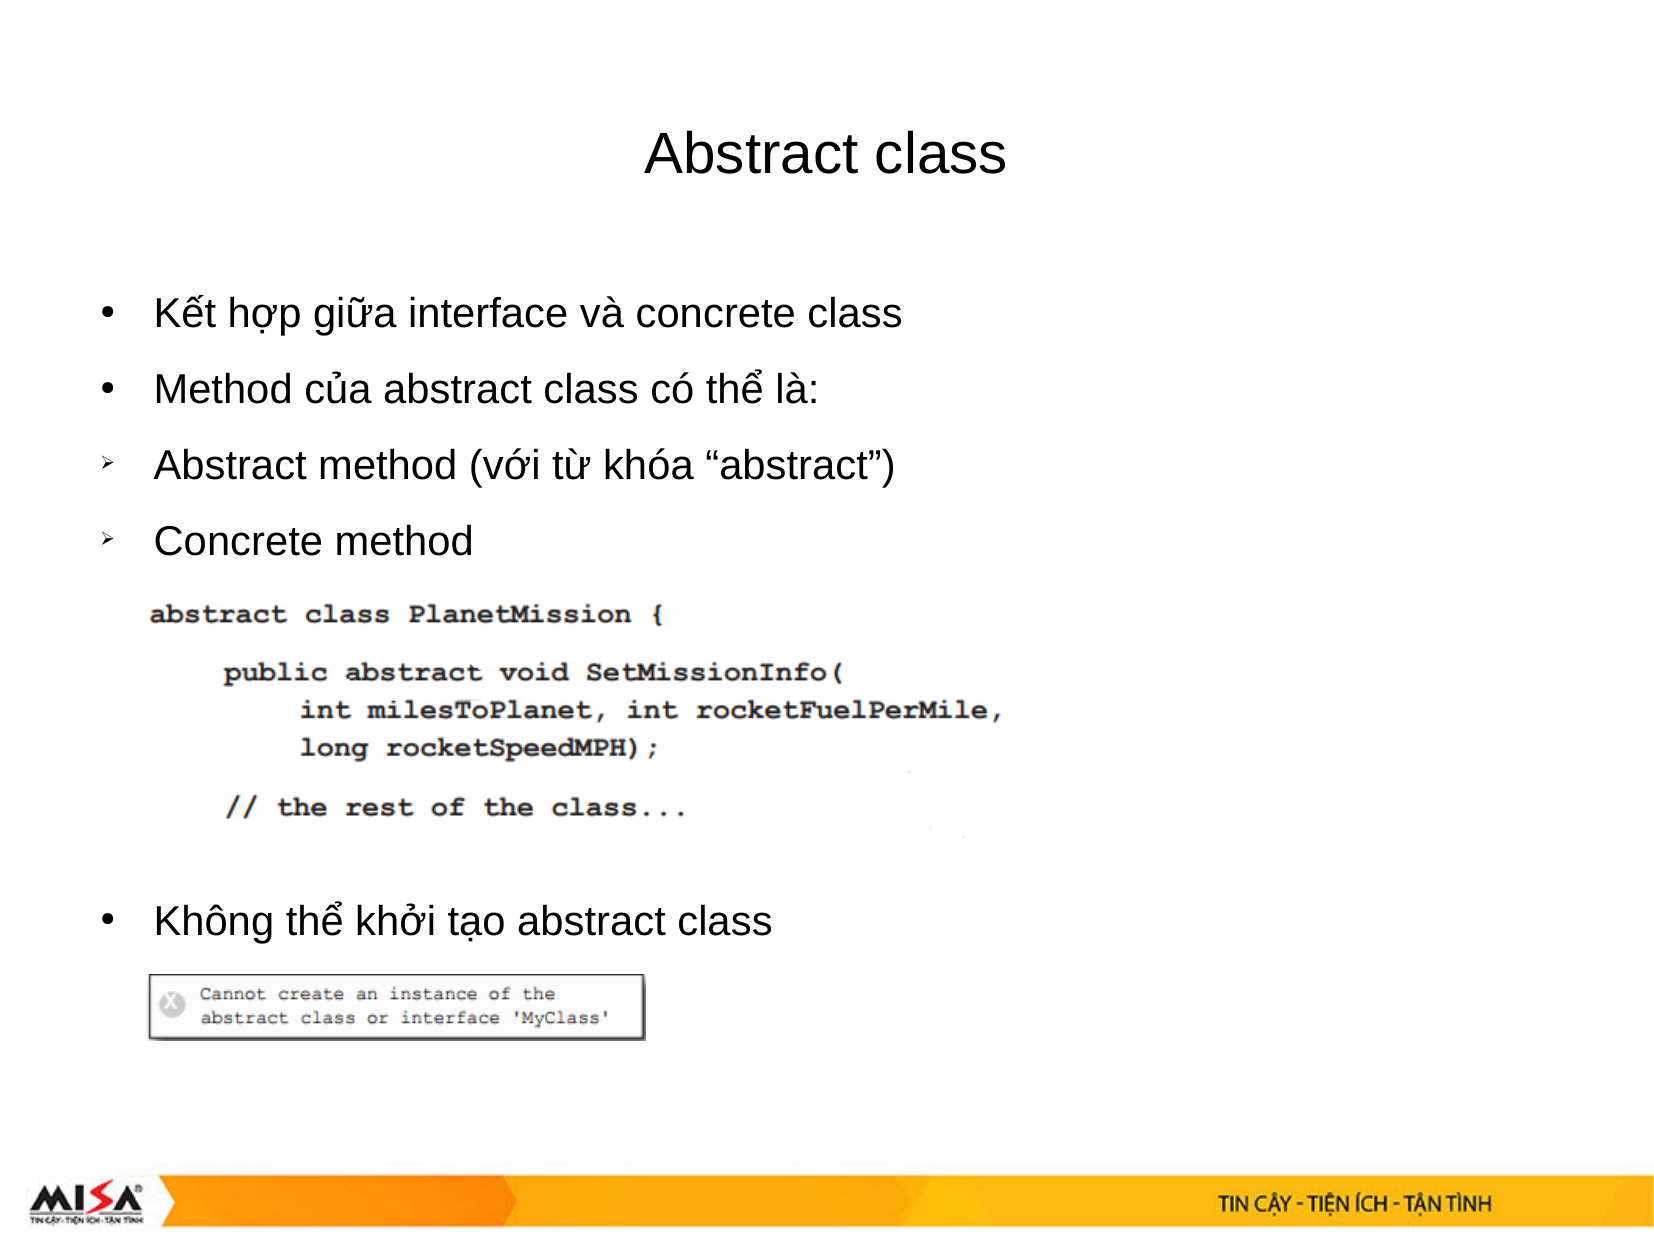

# Abstract class
Kết hợp giữa interface và concrete class
Method của abstract class có thể là:
Abstract method (với từ khóa “abstract”)
Concrete method
Không thể khởi tạo abstract class